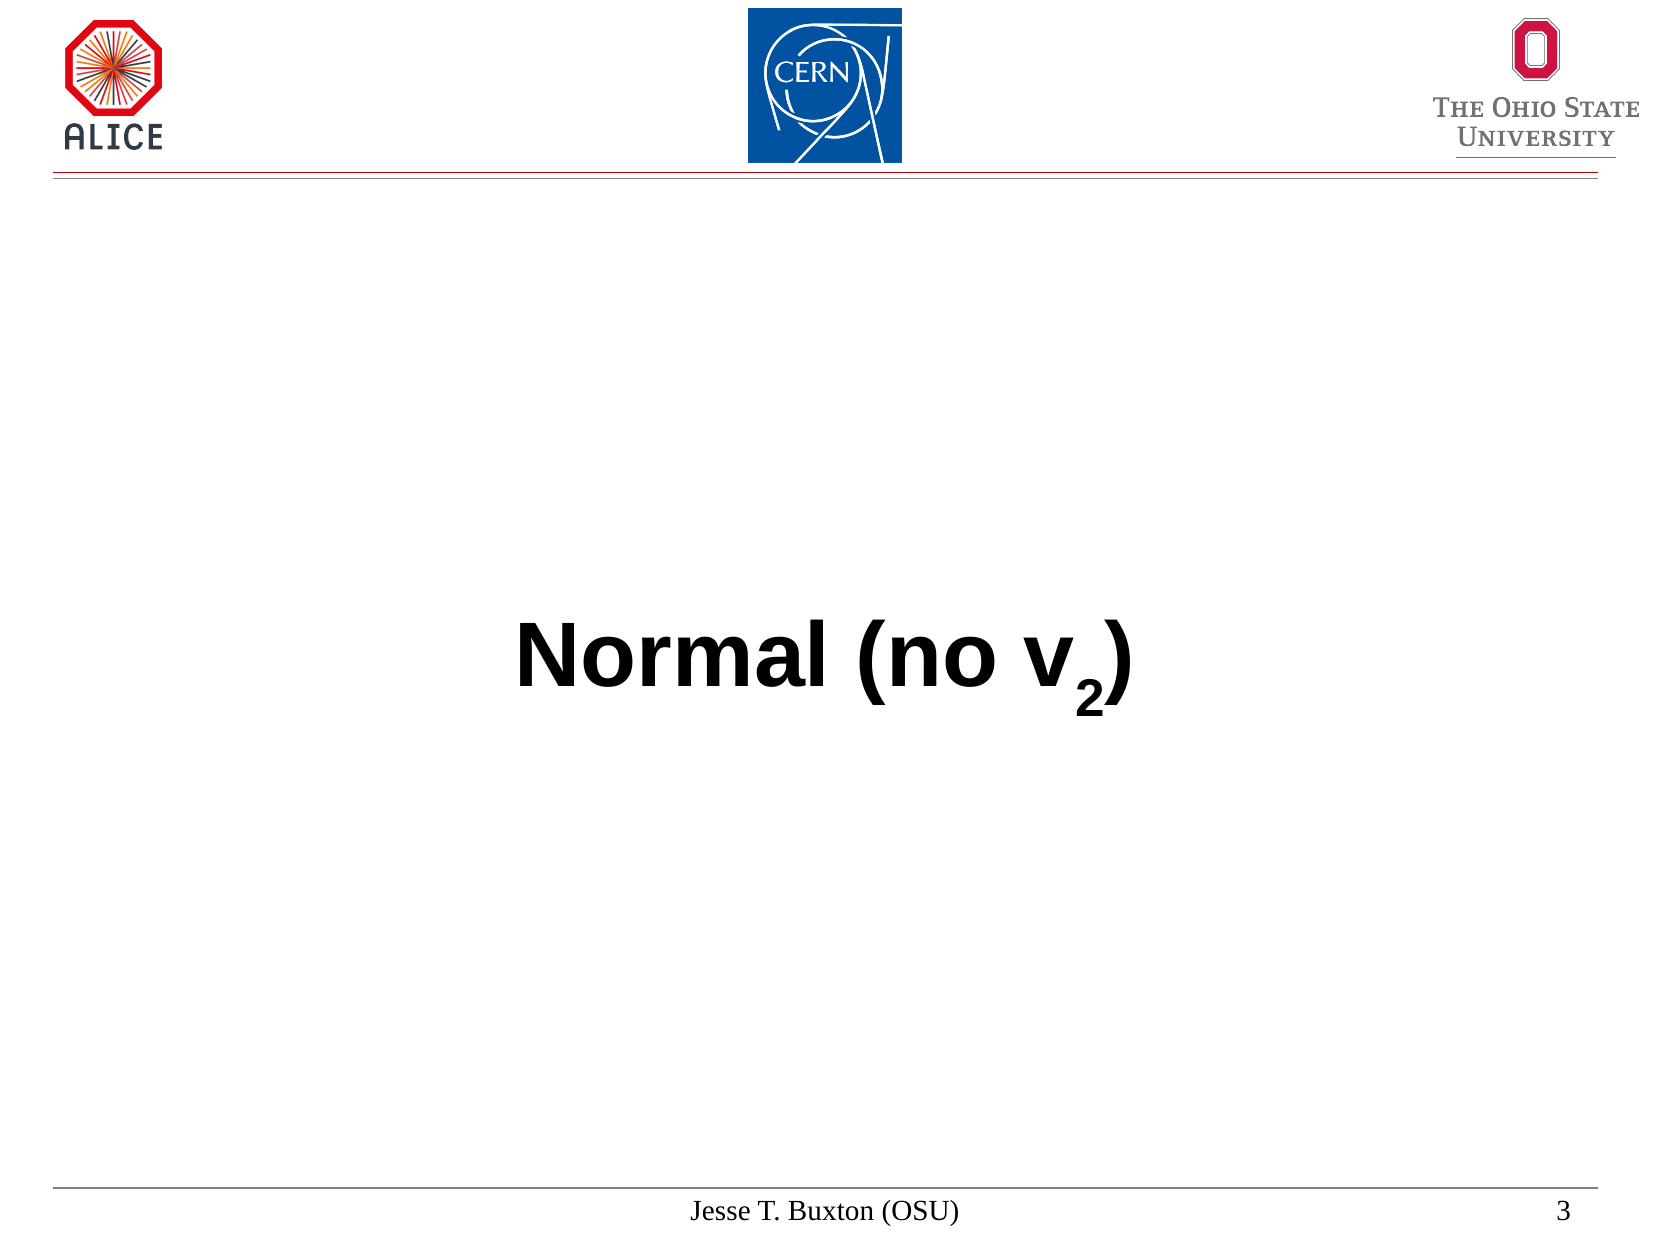

# Normal (no v2)
Jesse T. Buxton (OSU)
3